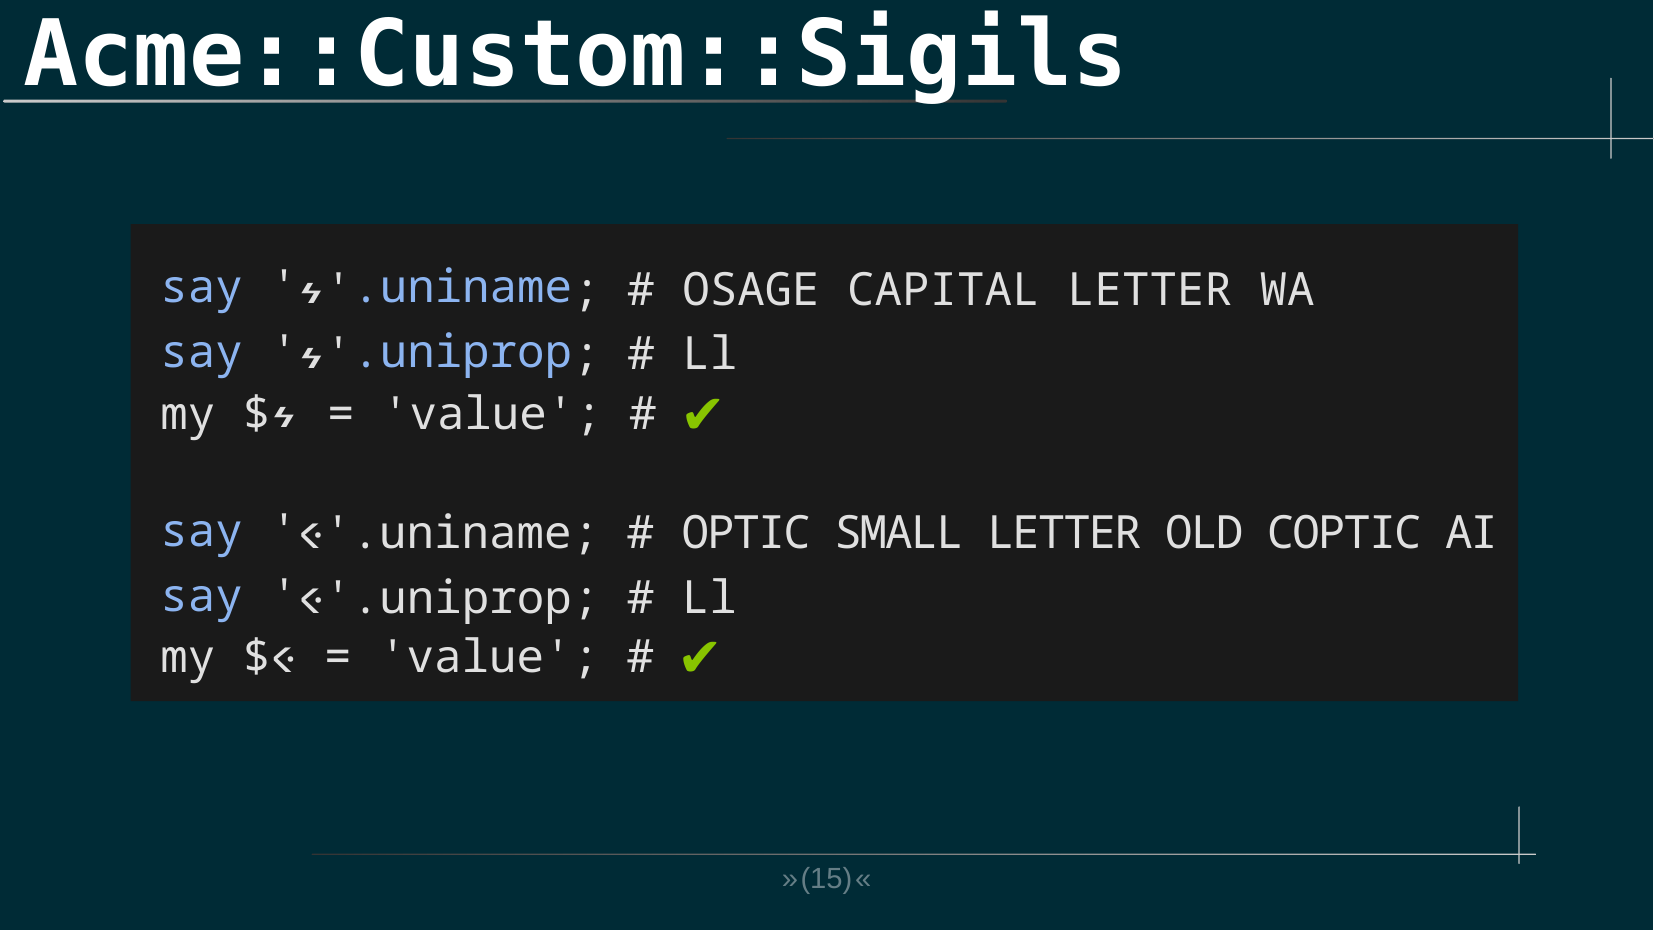

# Acme::Custom::Sigils
say '𐓷'.uniname; # Osage Capital Letter Wa
say '𐓷'.uniprop; # Ll
my $𐓷 = 'value'; # ✔
say 'ⲵ'.uniname; # optic SMALL letter old coptic ai
say 'ⲵ'.uniprop; # Ll
my $ⲵ = 'value'; # ✔